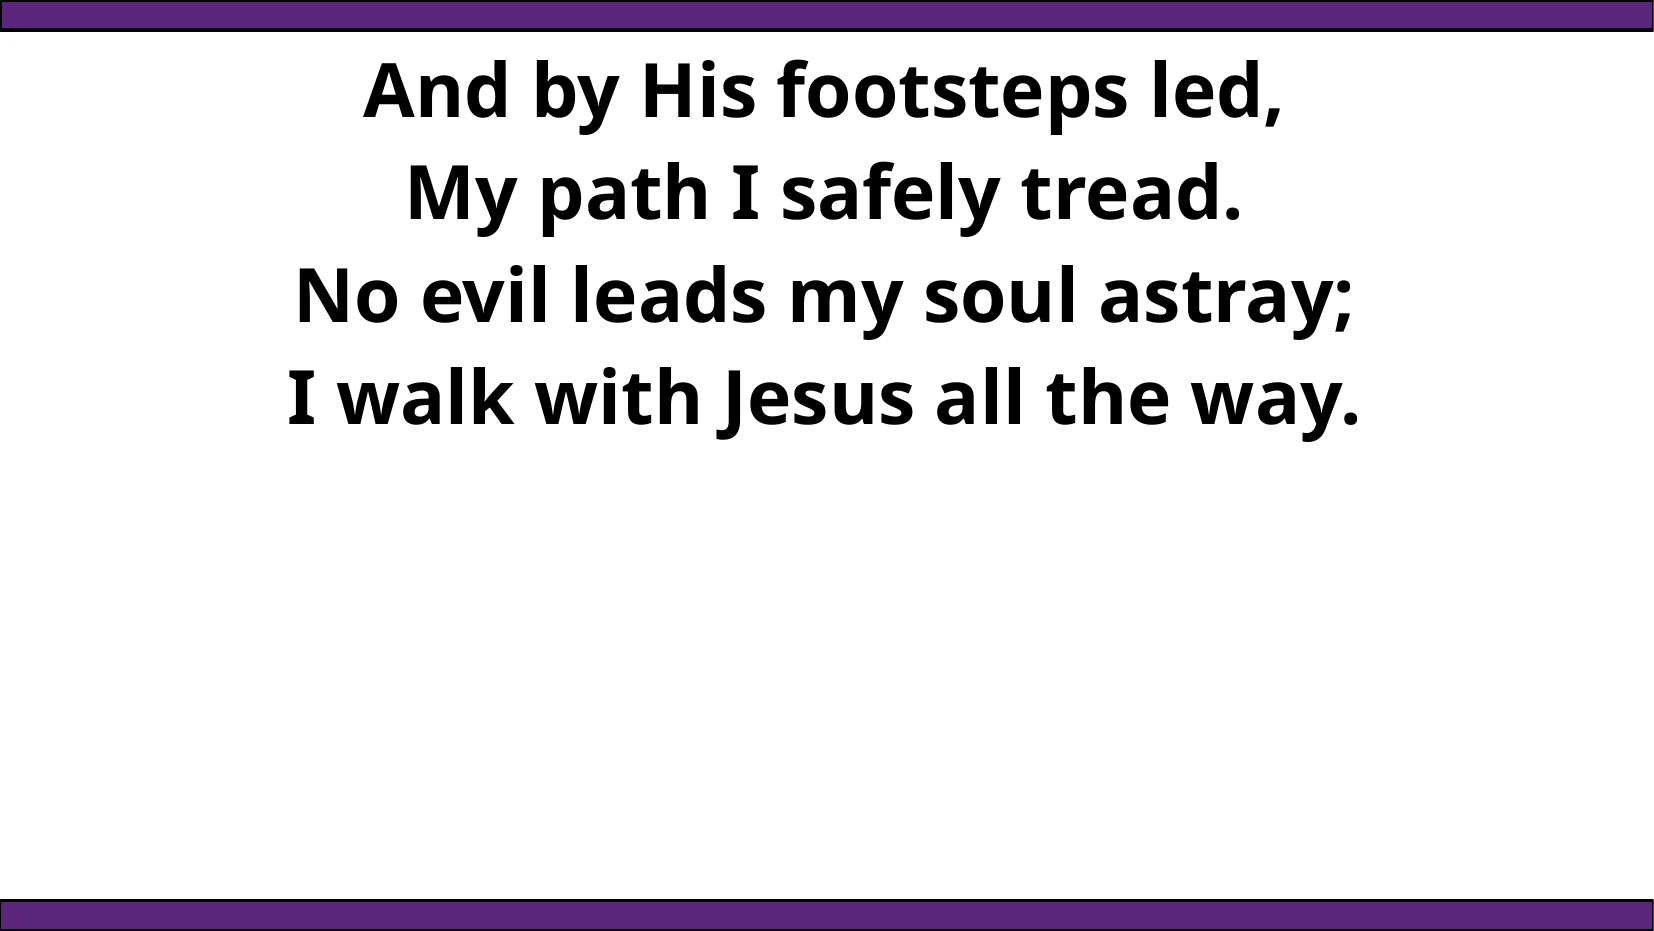

And by His footsteps led,
My path I safely tread.
No evil leads my soul astray;
I walk with Jesus all the way.